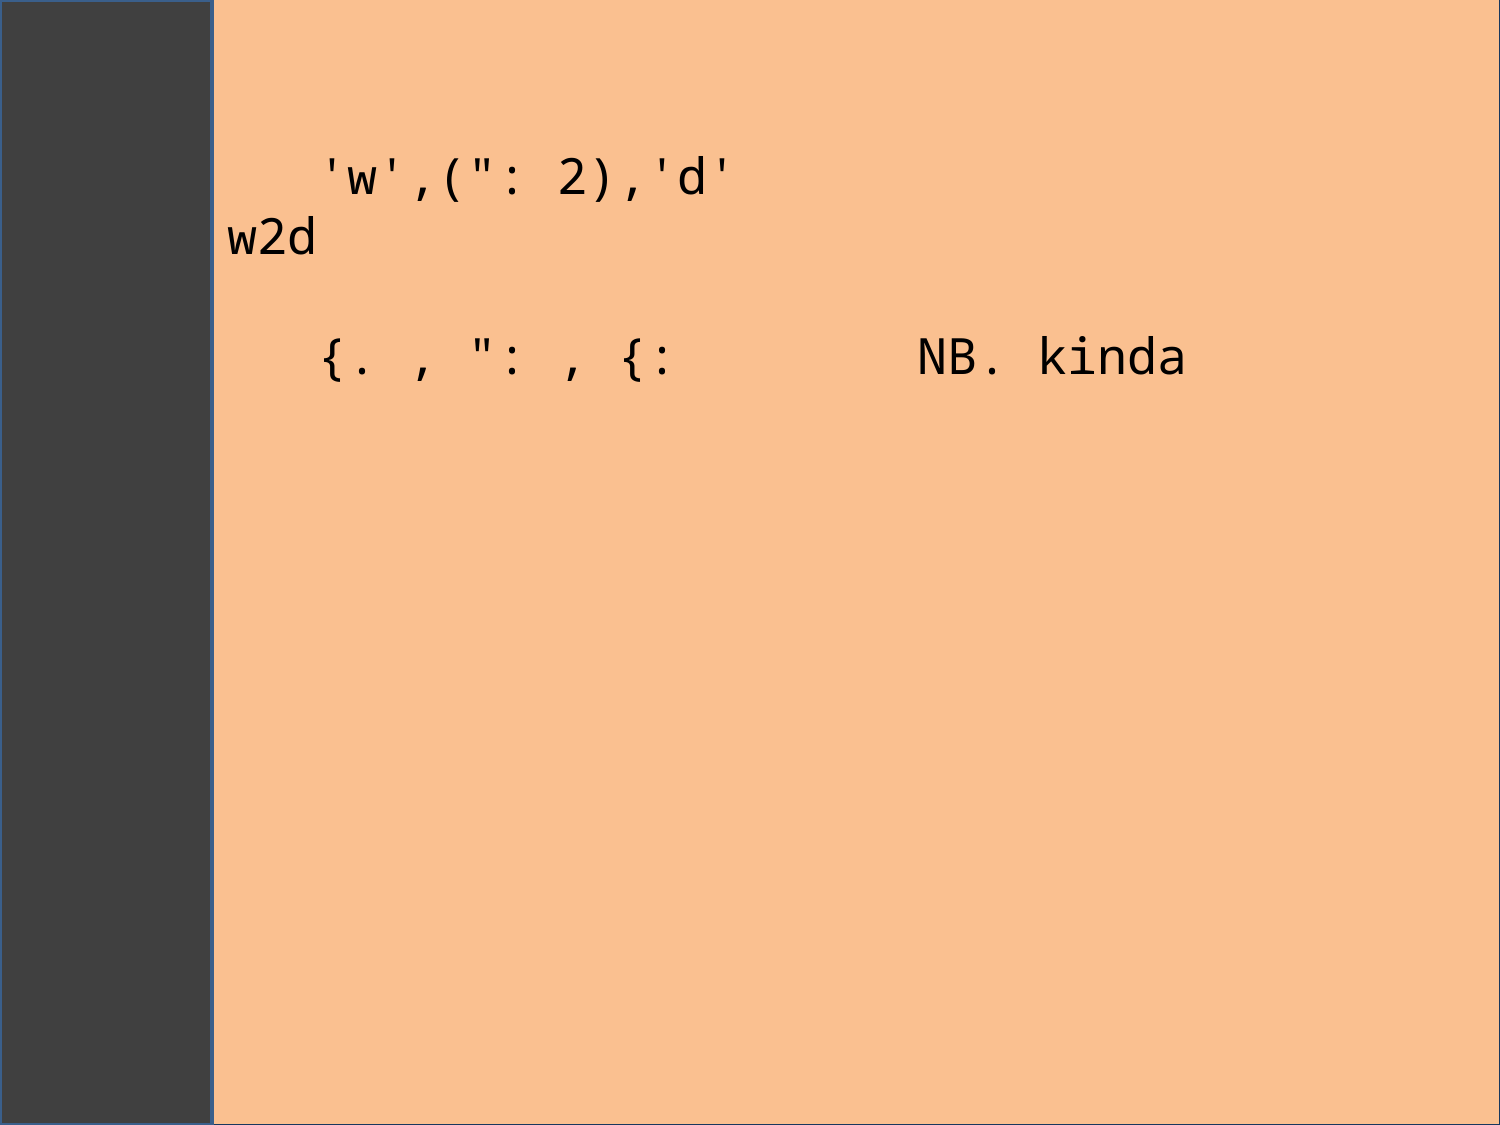

'w',(": 2),'d'
w2d
 {. , ": , {: NB. kinda